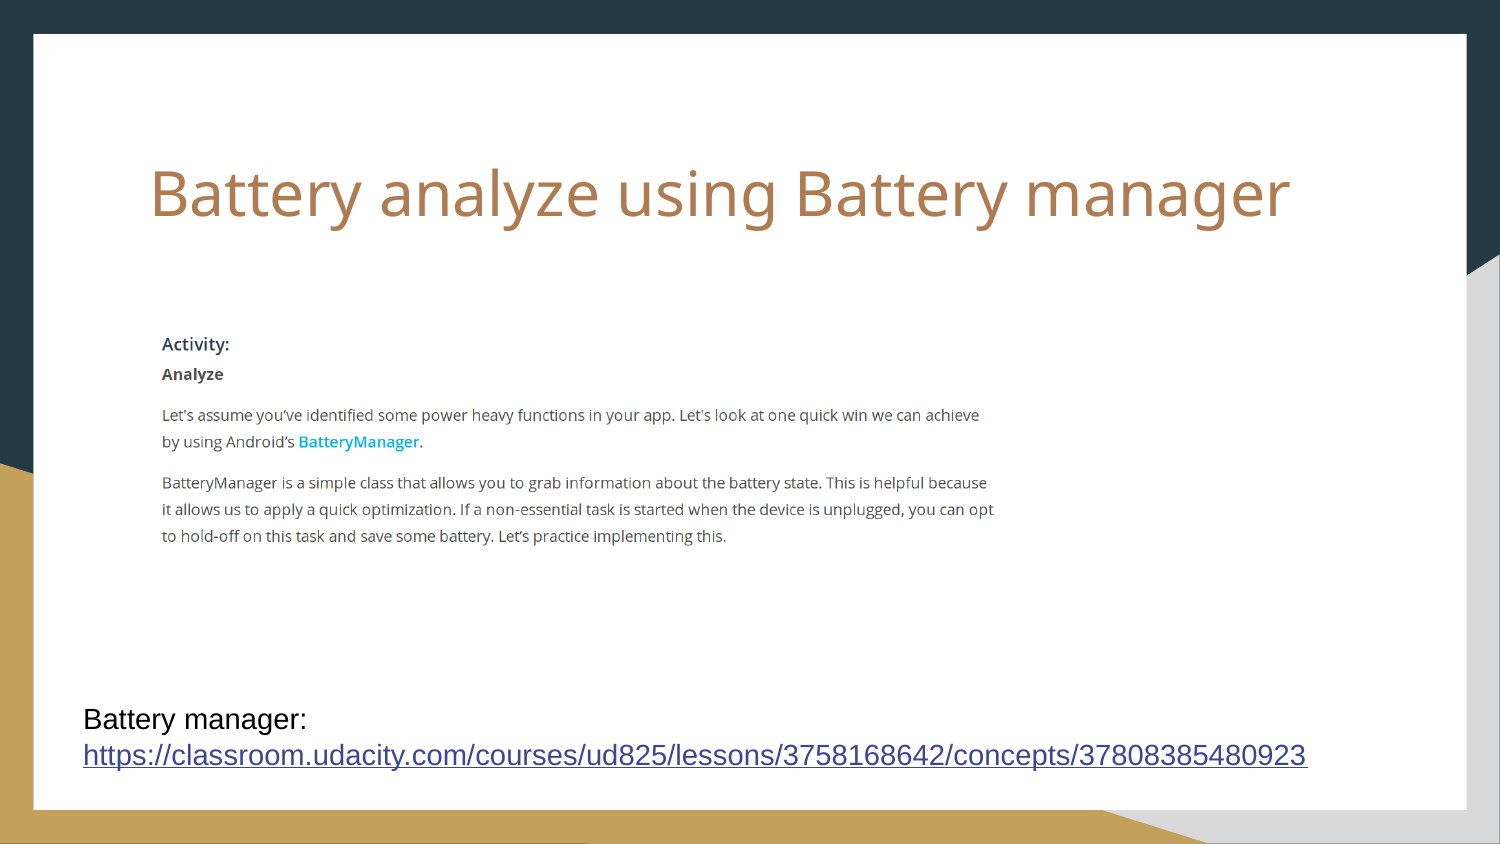

# Battery analyze using Battery manager
Battery manager: https://classroom.udacity.com/courses/ud825/lessons/3758168642/concepts/37808385480923